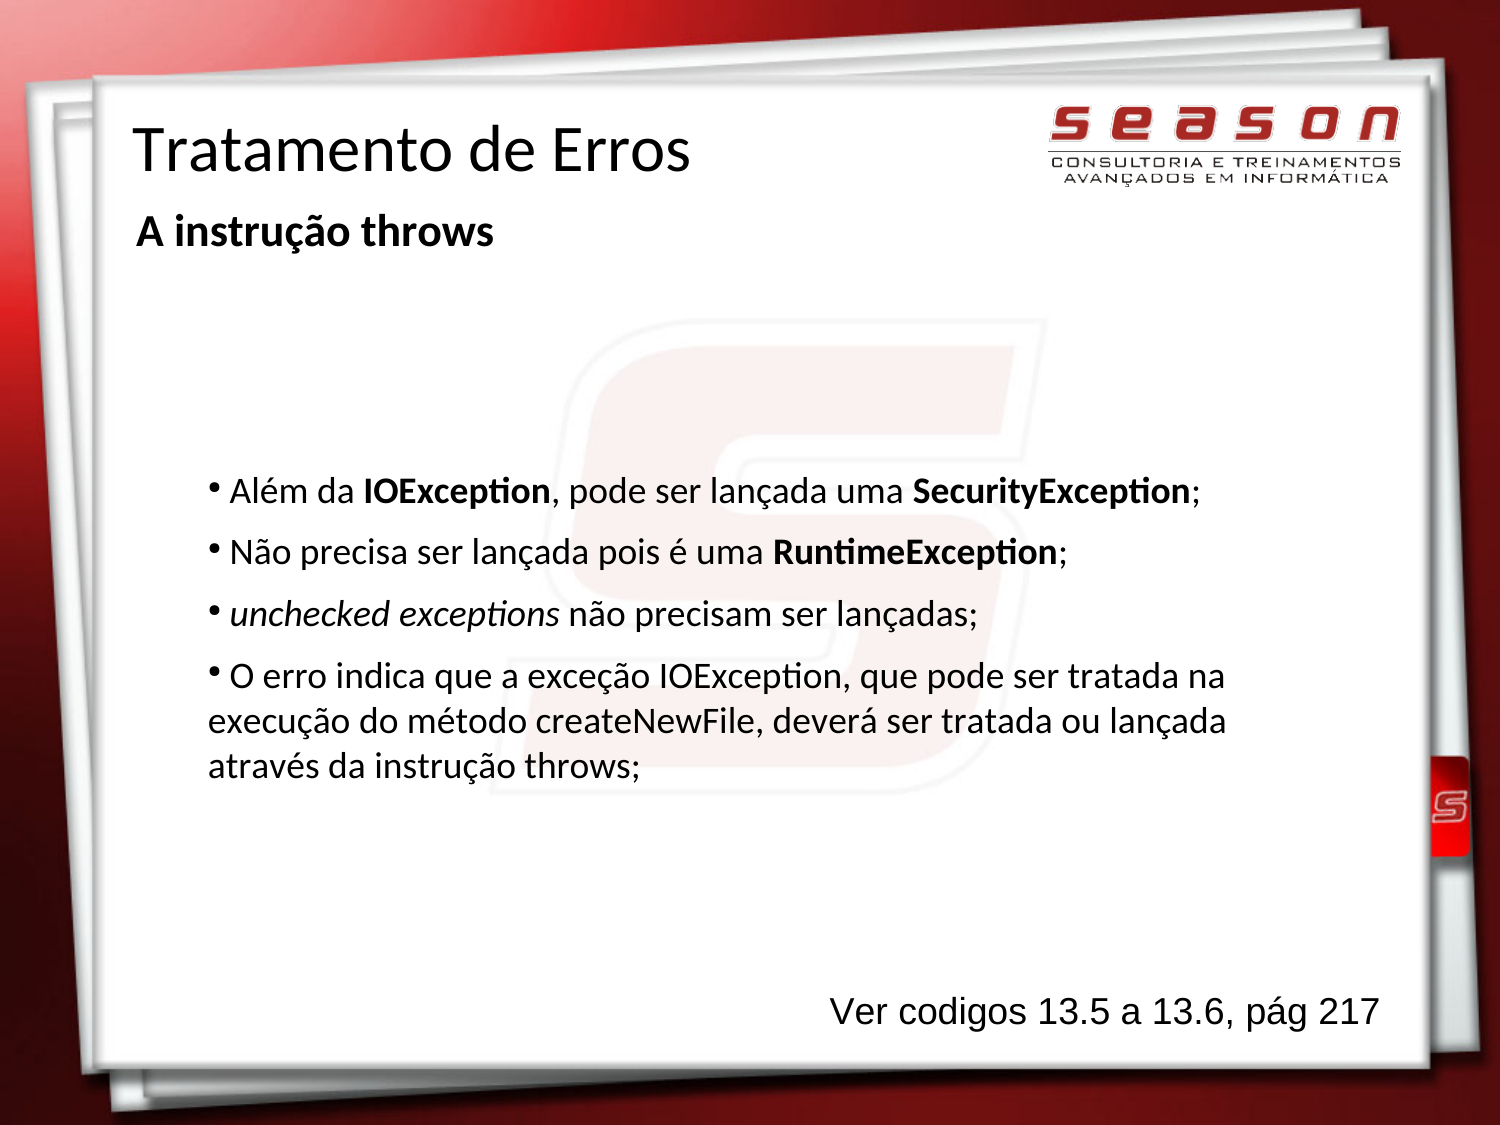

# Tratamento de Erros
A instrução throws
 Além da IOException, pode ser lançada uma SecurityException;
 Não precisa ser lançada pois é uma RuntimeException;
 unchecked exceptions não precisam ser lançadas;
 O erro indica que a exceção IOException, que pode ser tratada na execução do método createNewFile, deverá ser tratada ou lançada através da instrução throws;
Ver codigos 13.5 a 13.6, pág 217